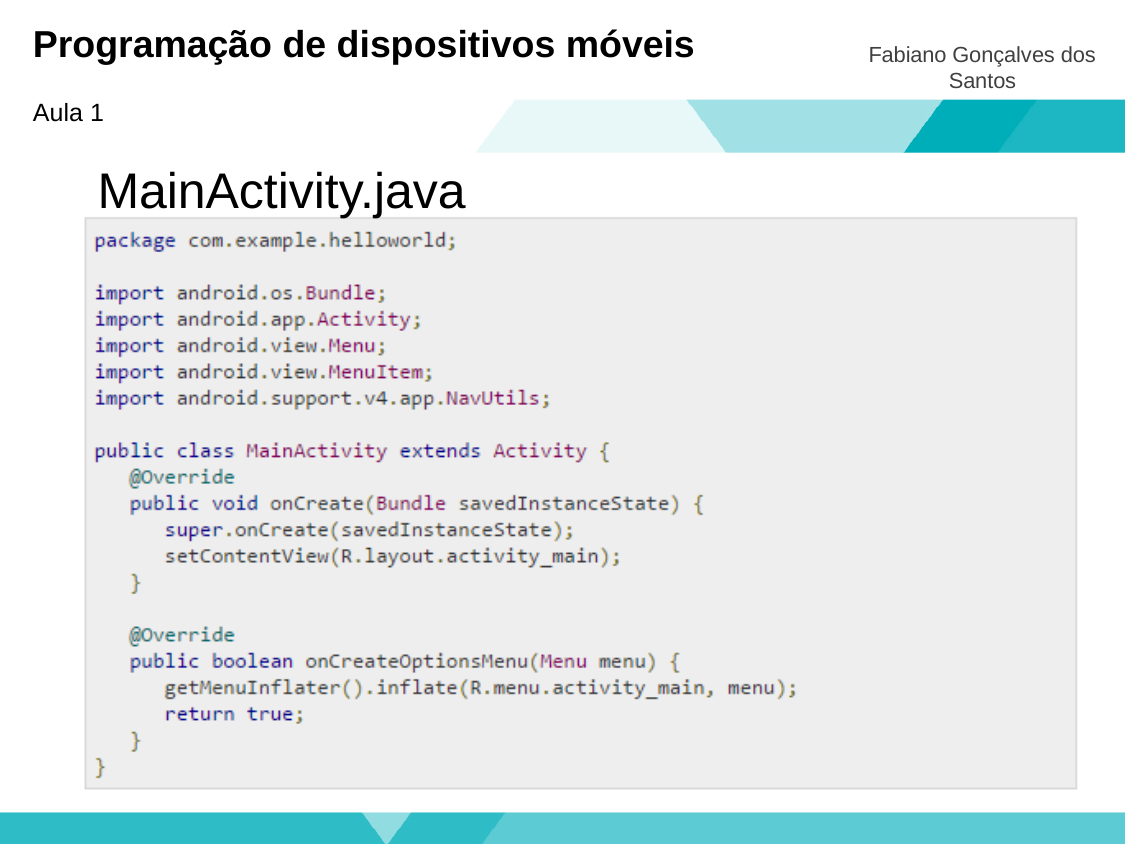

# Programação de dispositivos móveis
Fabiano Gonçalves dos Santos
Aula 1
MainActivity.java